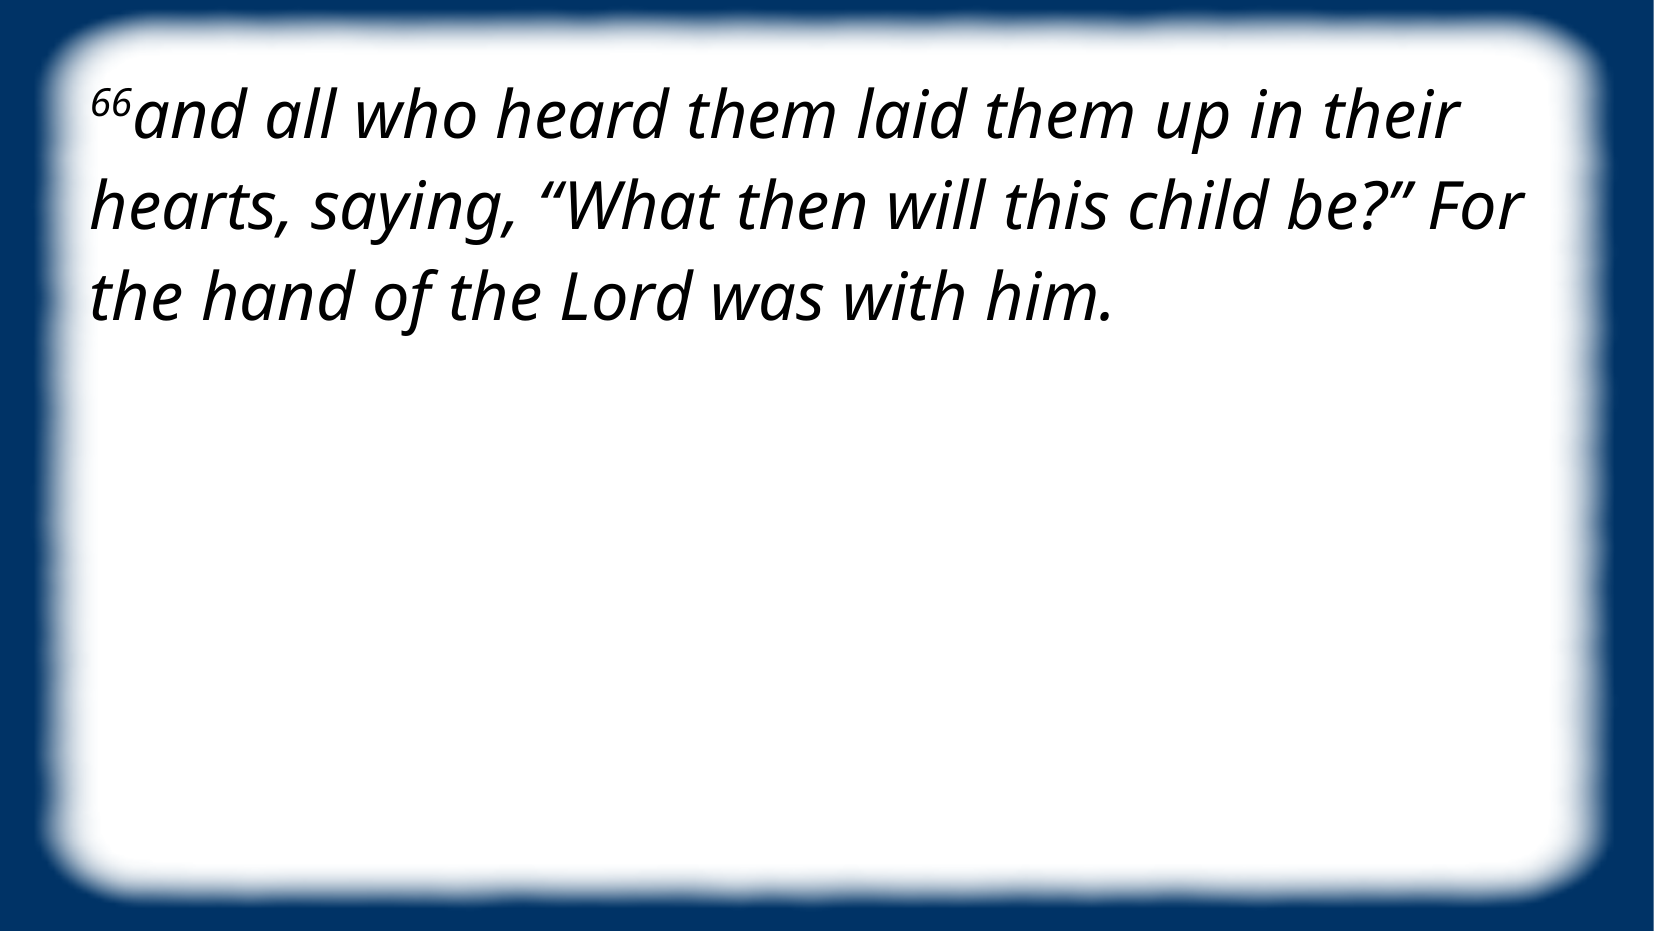

66and all who heard them laid them up in their hearts, saying, “What then will this child be?” For the hand of the Lord was with him.